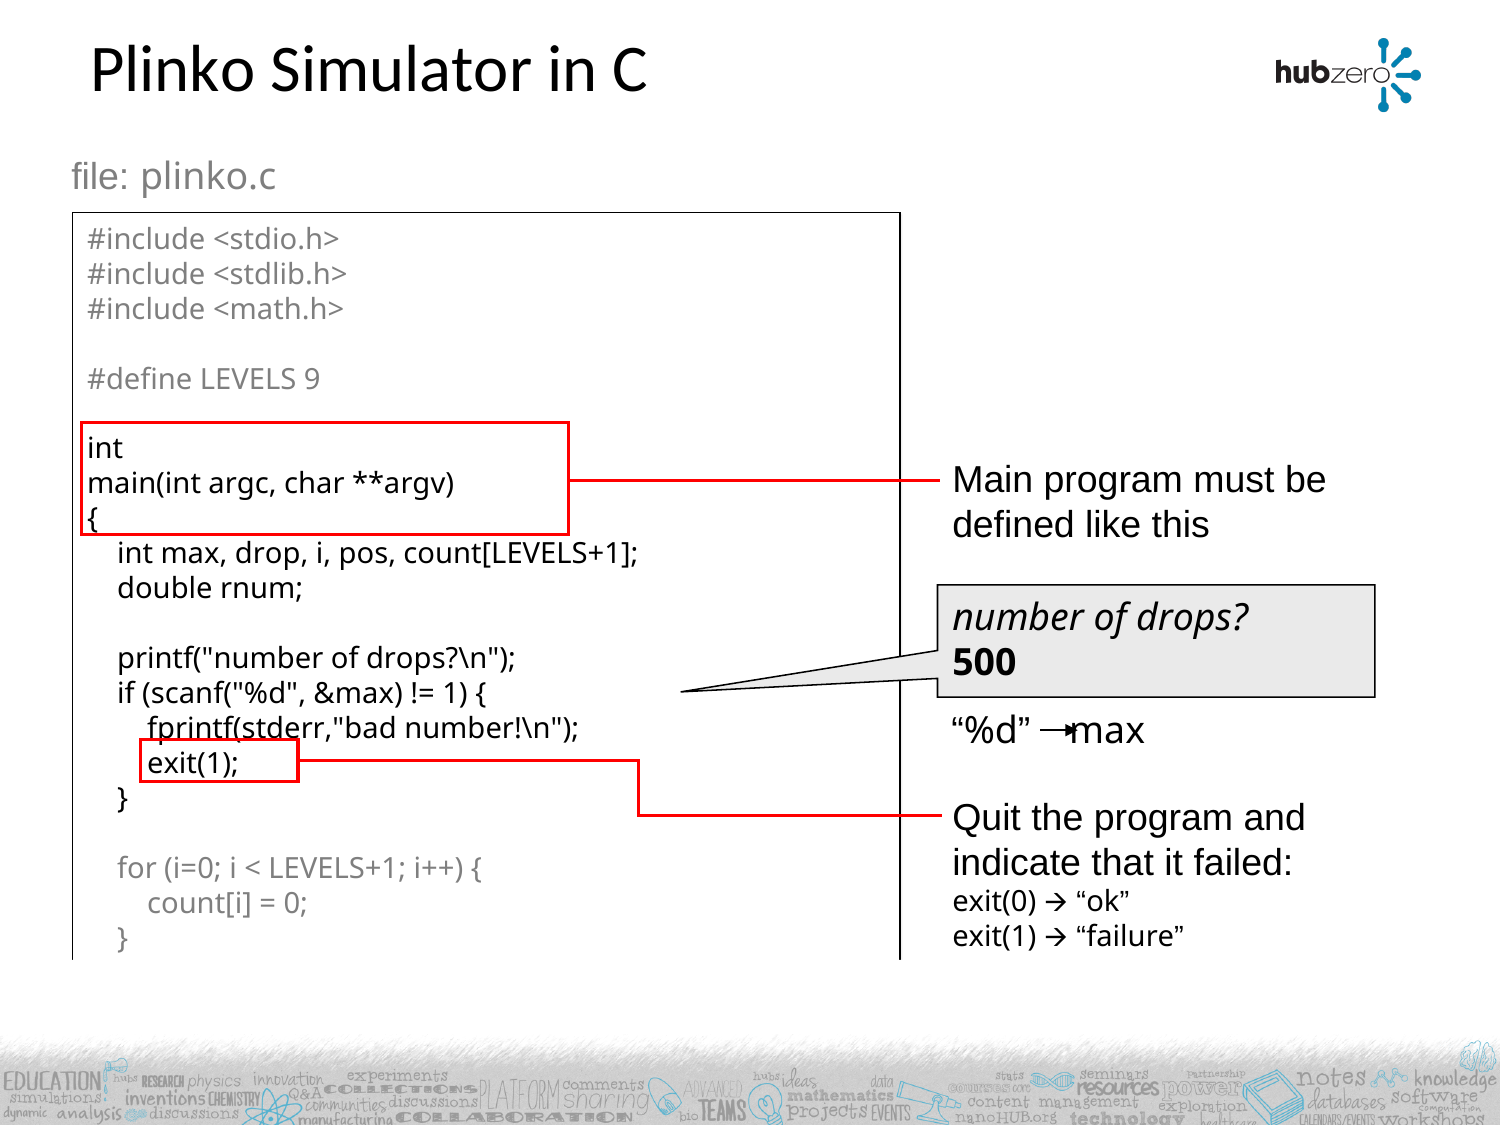

Plinko Simulator in C
file: plinko.c
#include <stdio.h>
#include <stdlib.h>
#include <math.h>
#define LEVELS 9
int
main(int argc, char **argv)
{
 int max, drop, i, pos, count[LEVELS+1];
 double rnum;
 printf("number of drops?\n");
 if (scanf("%d", &max) != 1) {
 fprintf(stderr,"bad number!\n");
 exit(1);
 }
 for (i=0; i < LEVELS+1; i++) {
 count[i] = 0;
 }
Main program must be
defined like this
number of drops?
500
“%d” max
Quit the program and
indicate that it failed:
exit(0)  “ok”
exit(1)  “failure”